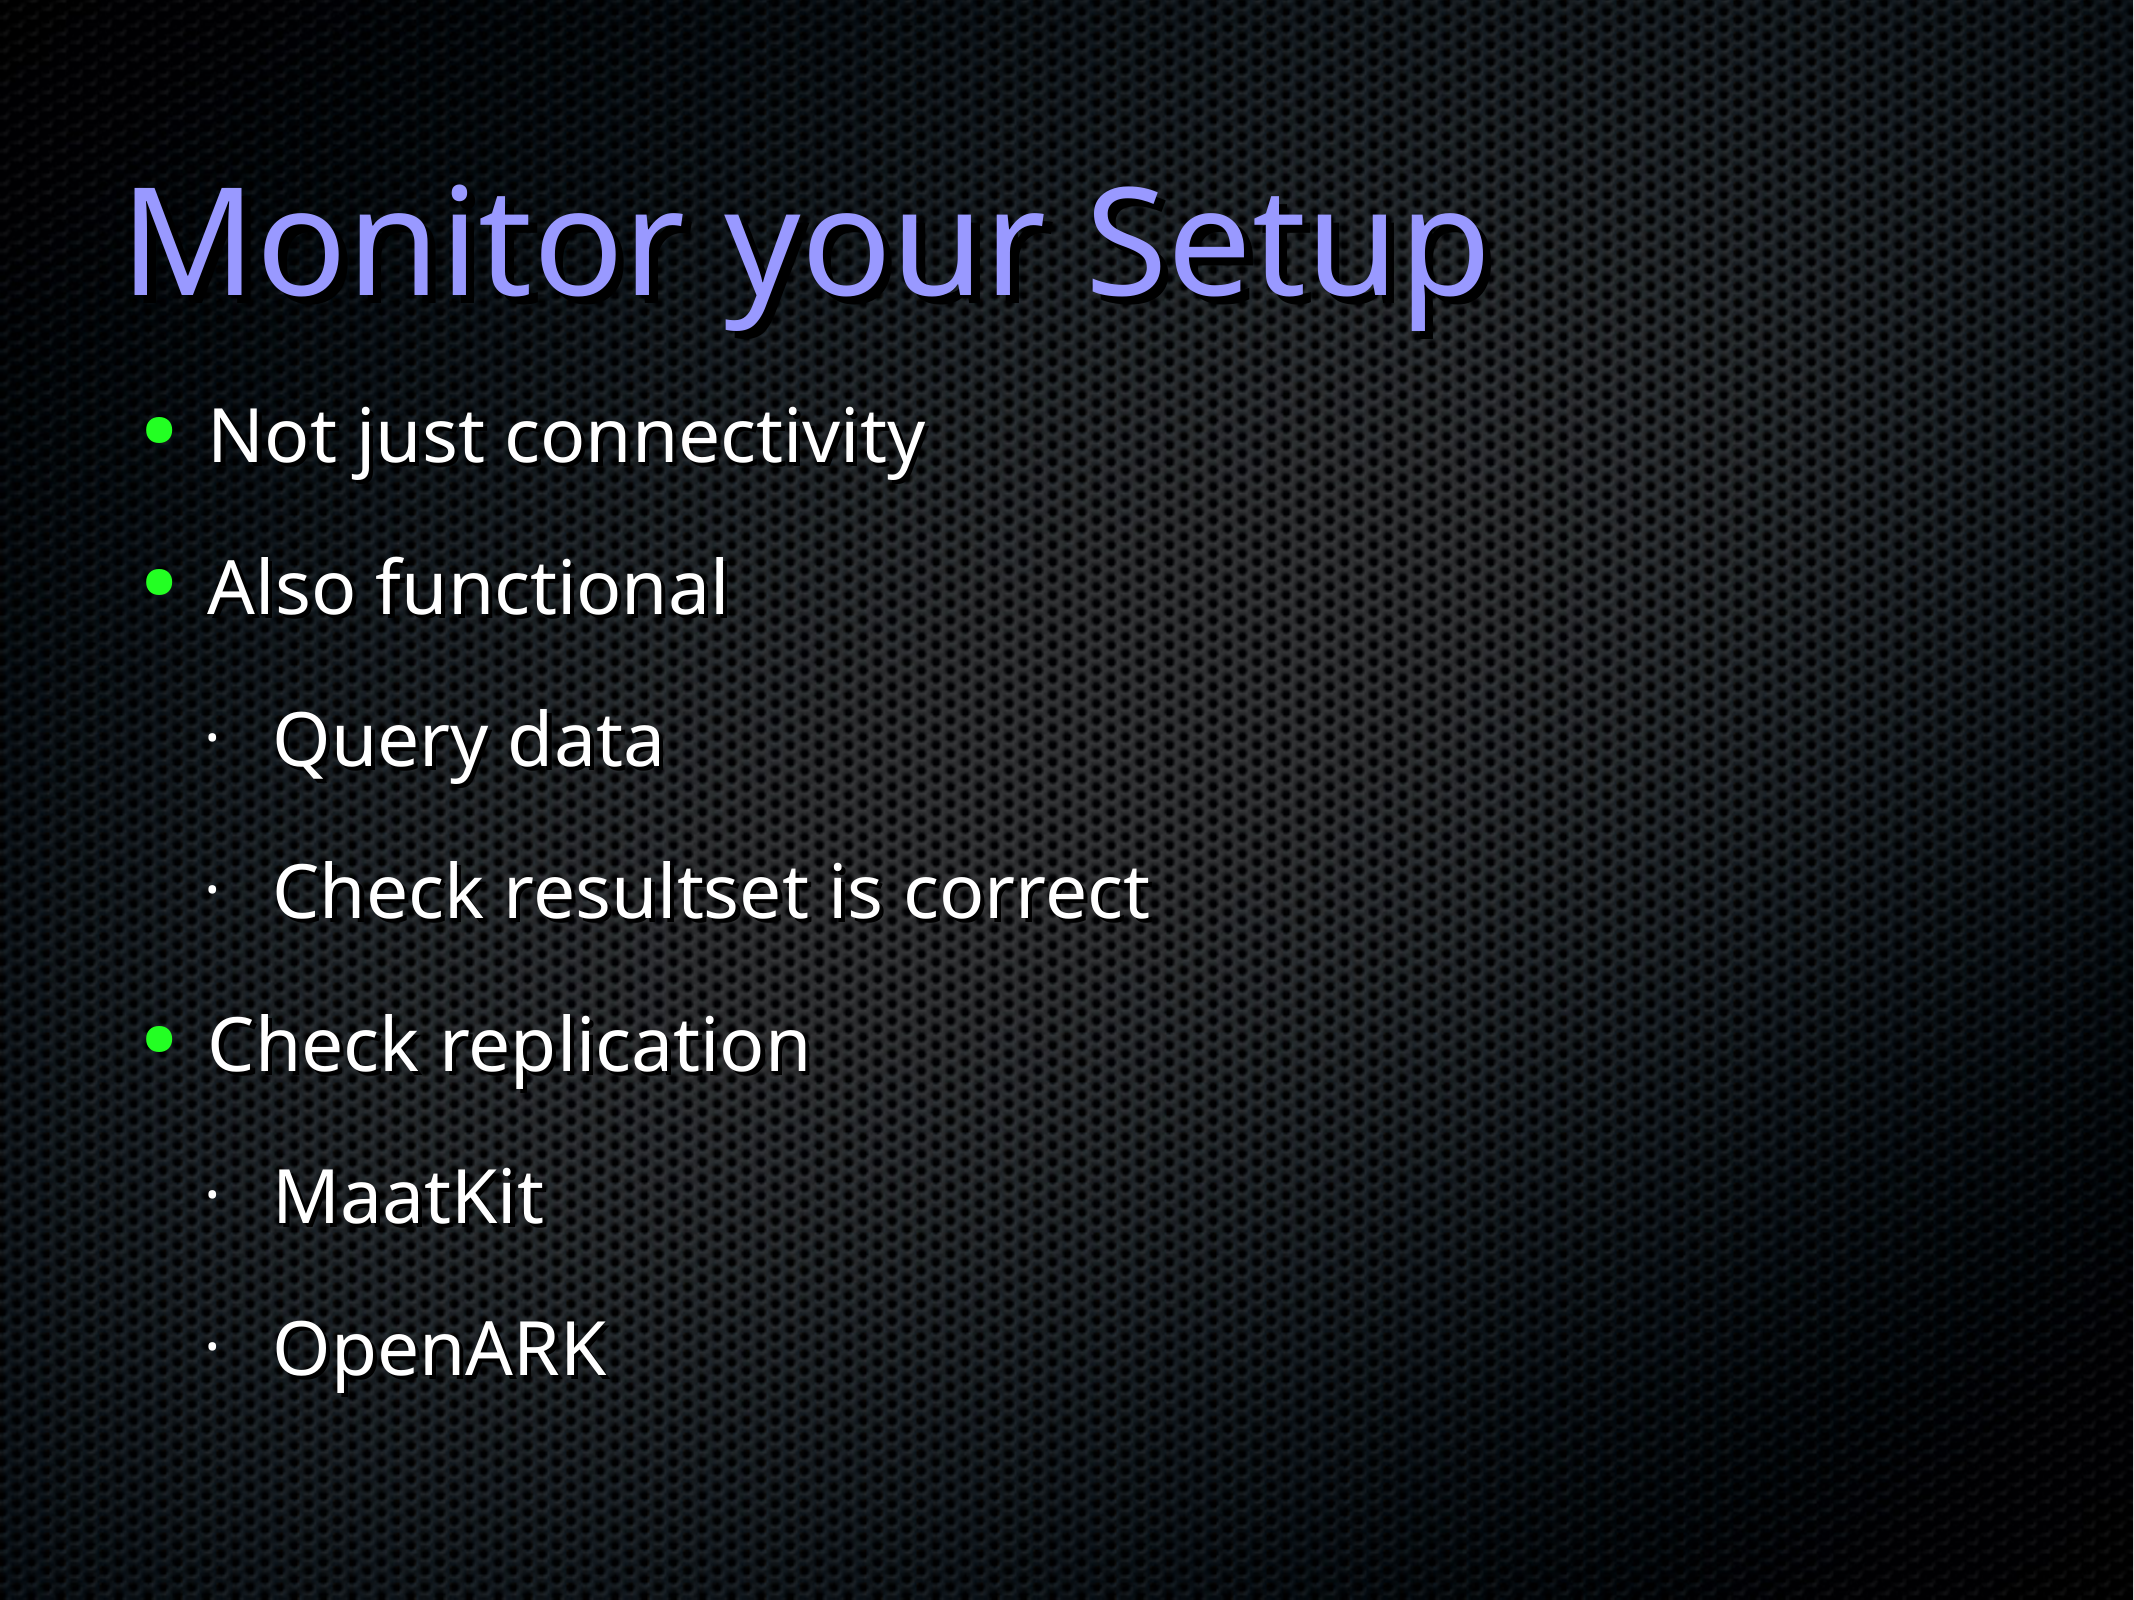

# Monitor your Setup
Not just connectivity
Also functional
Query data
Check resultset is correct
Check replication
MaatKit
OpenARK